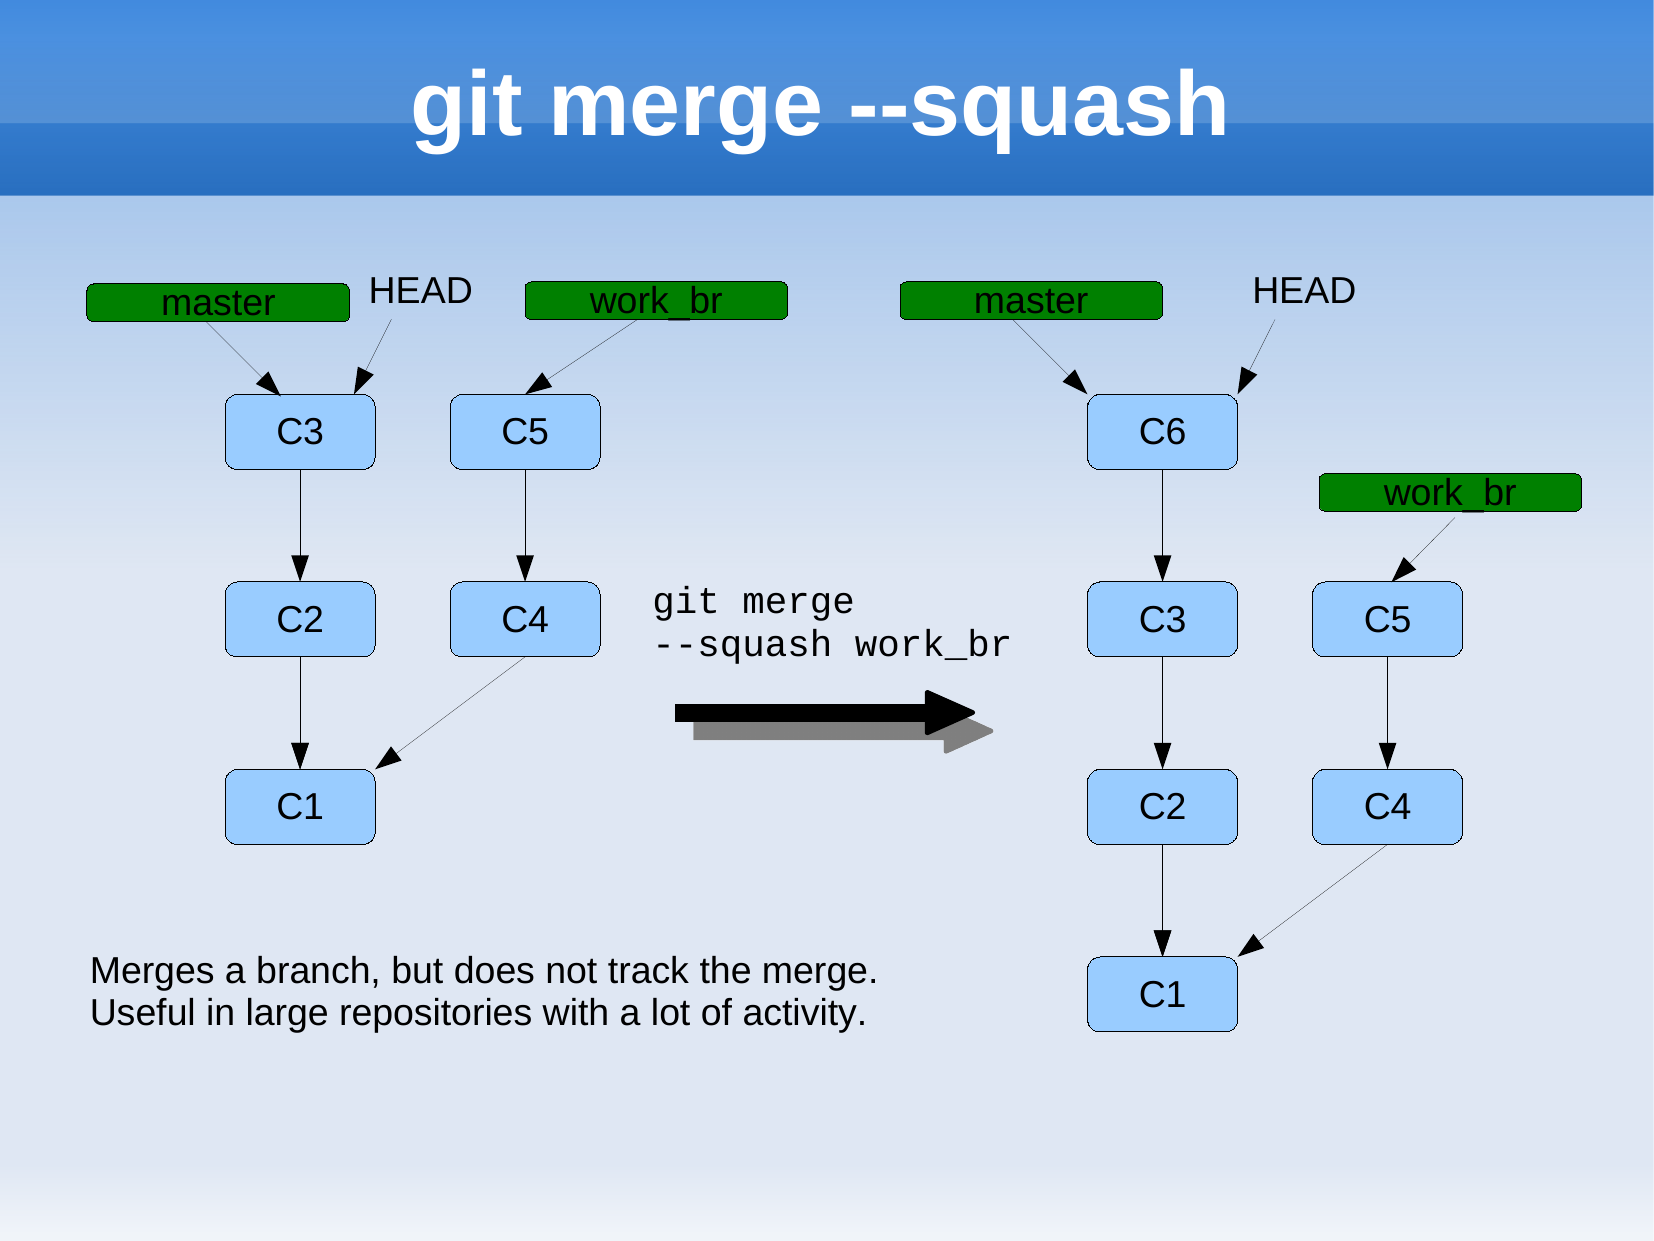

# git merge --squash
HEAD
HEAD
work_br
master
master
C1
C3
C5
C1
C6
work_br
git merge
--squash work_br
C1
C2
C4
C1
C3
C5
C1
C1
C1
C2
C4
Merges a branch, but does not track the merge.
Useful in large repositories with a lot of activity.
C1
C1